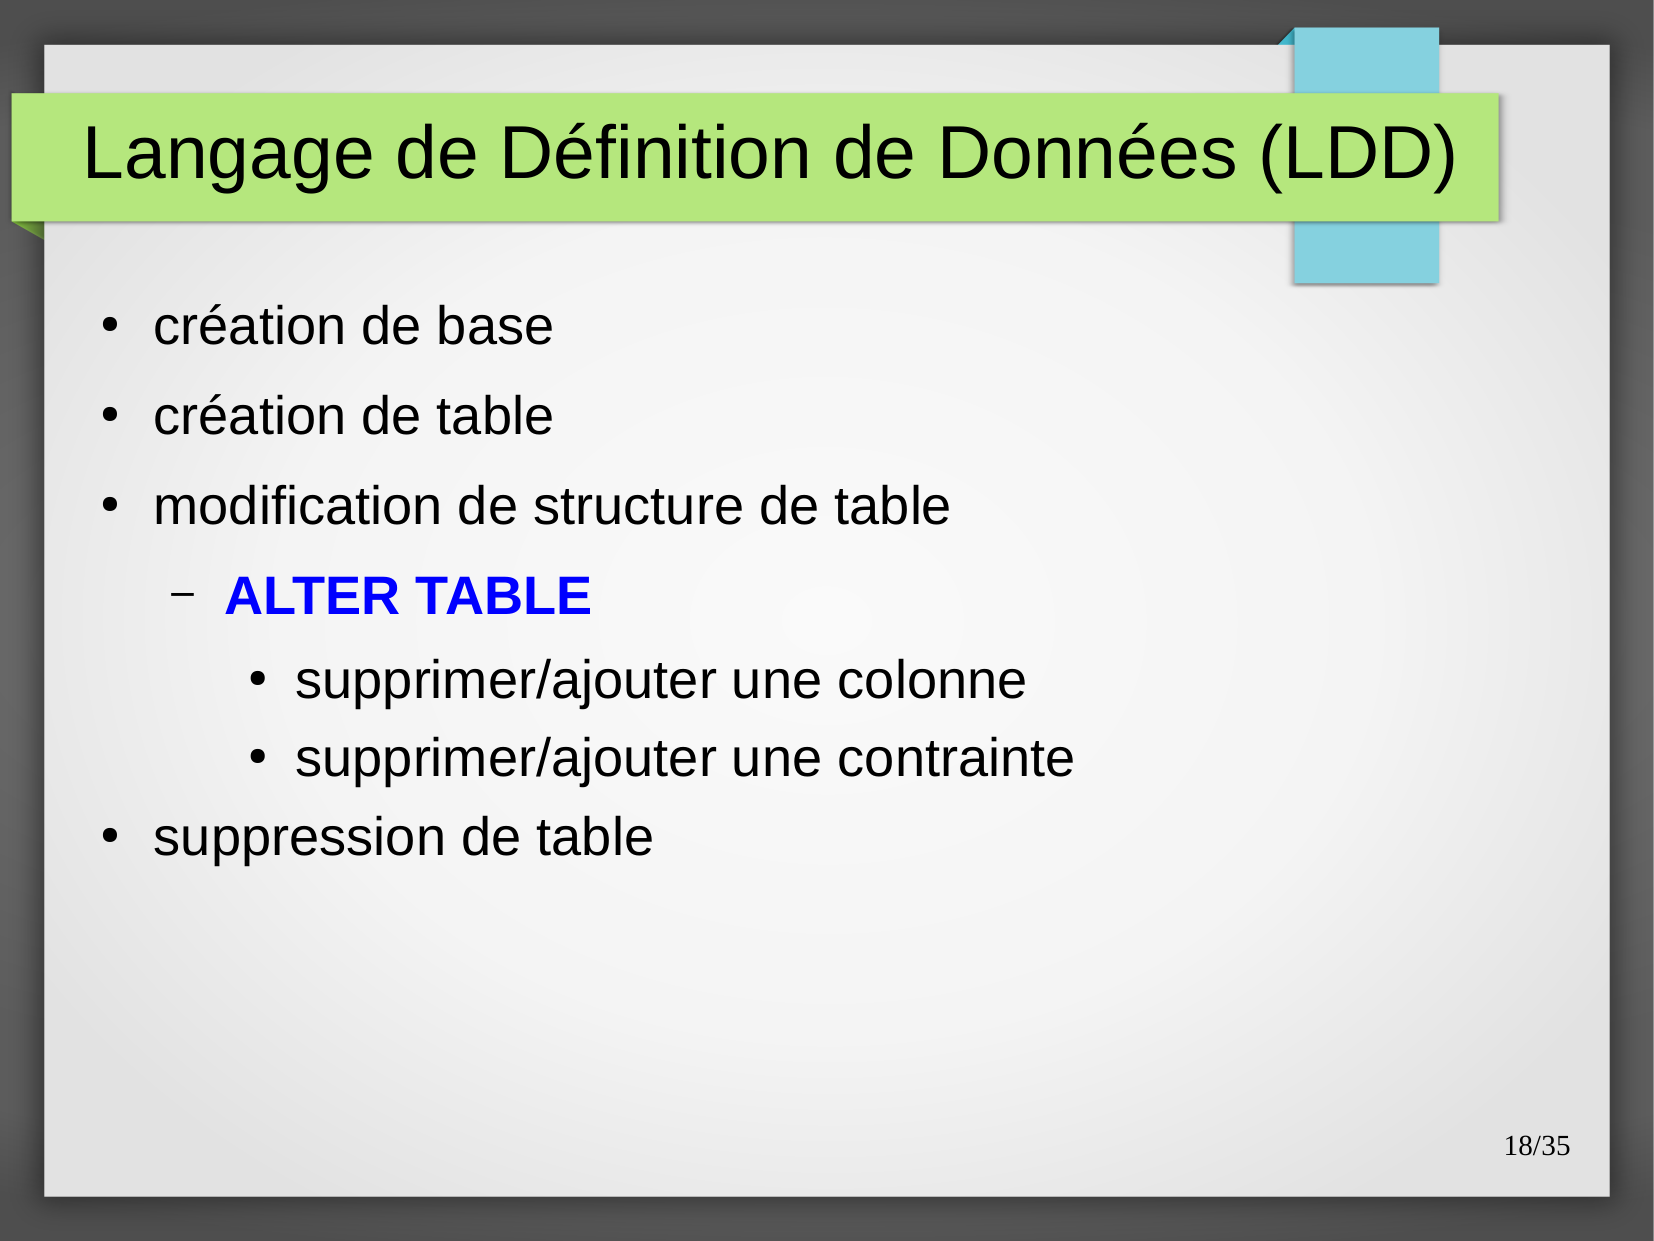

# Langage de Définition de Données (LDD)
création de base
création de table
modification de structure de table
ALTER TABLE
supprimer/ajouter une colonne
supprimer/ajouter une contrainte
suppression de table
18